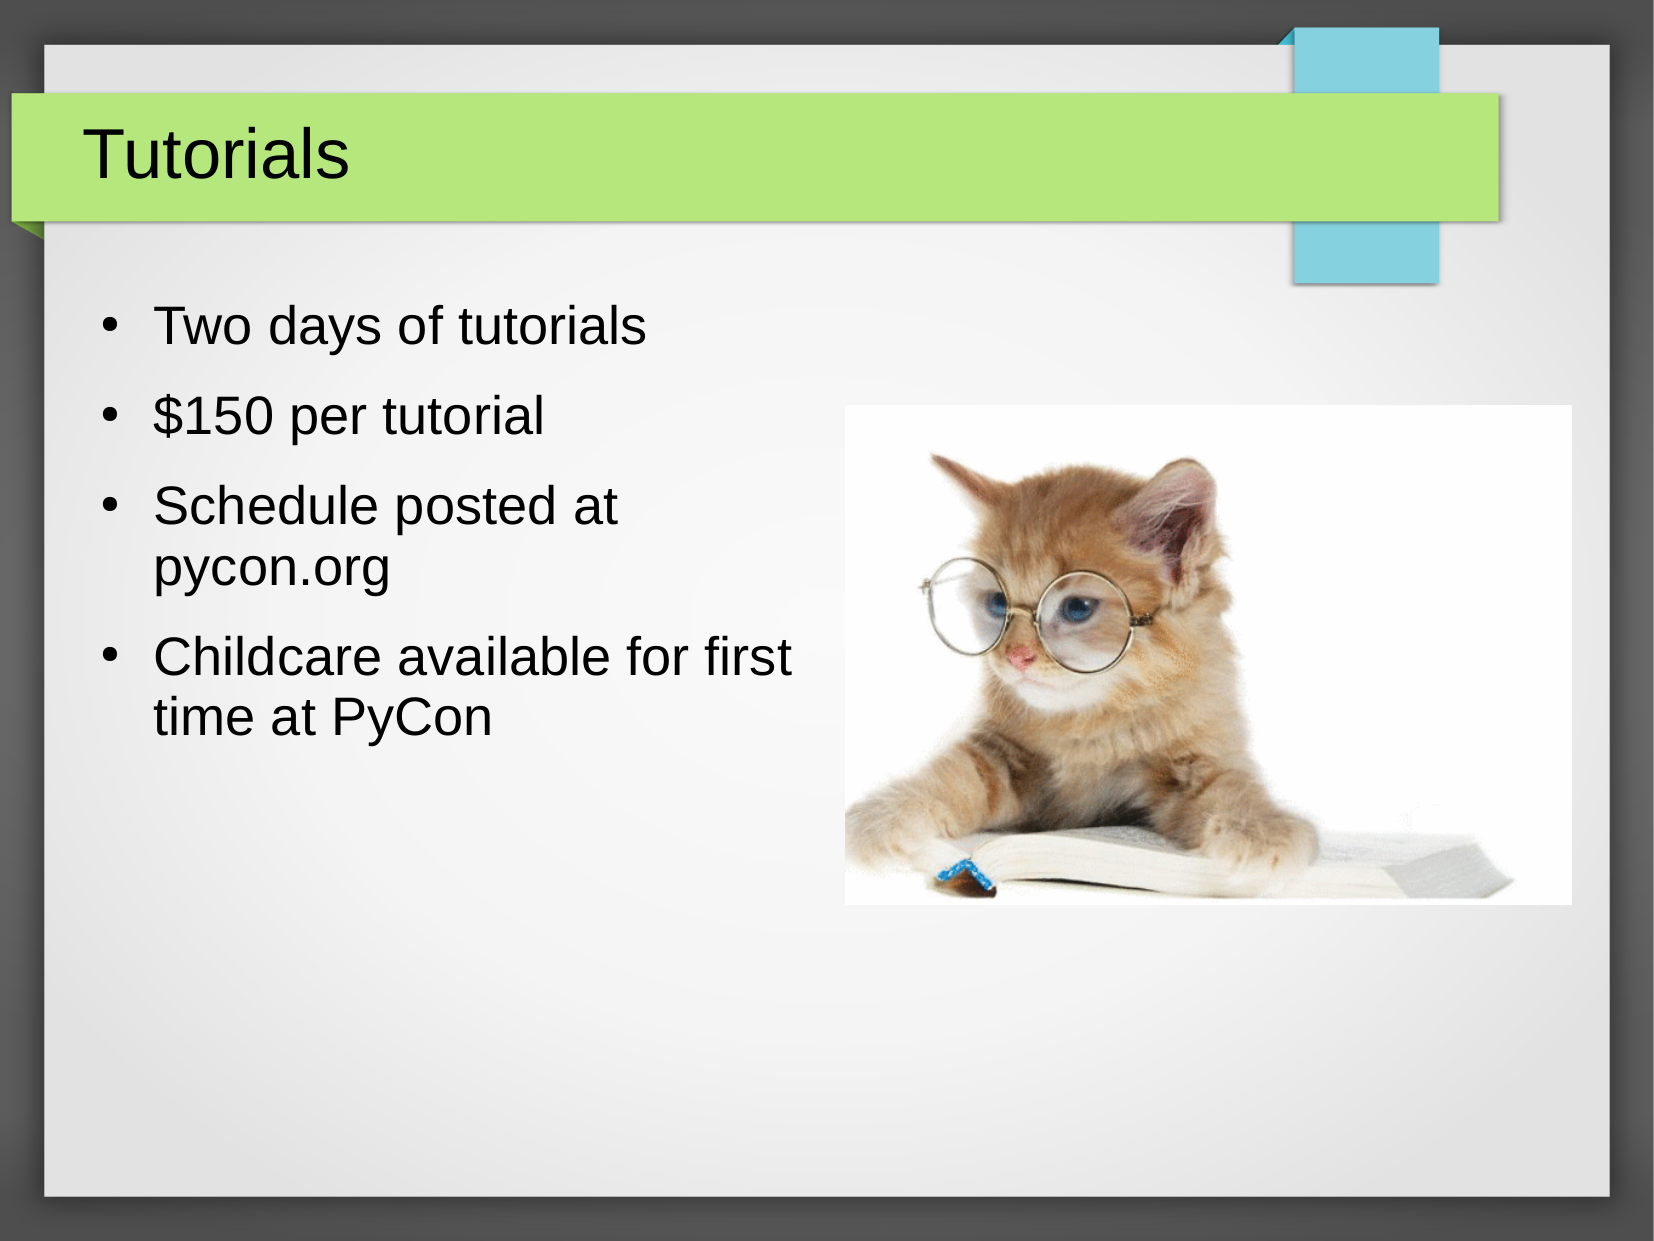

# Tutorials
Two days of tutorials
$150 per tutorial
Schedule posted at pycon.org
Childcare available for first time at PyCon